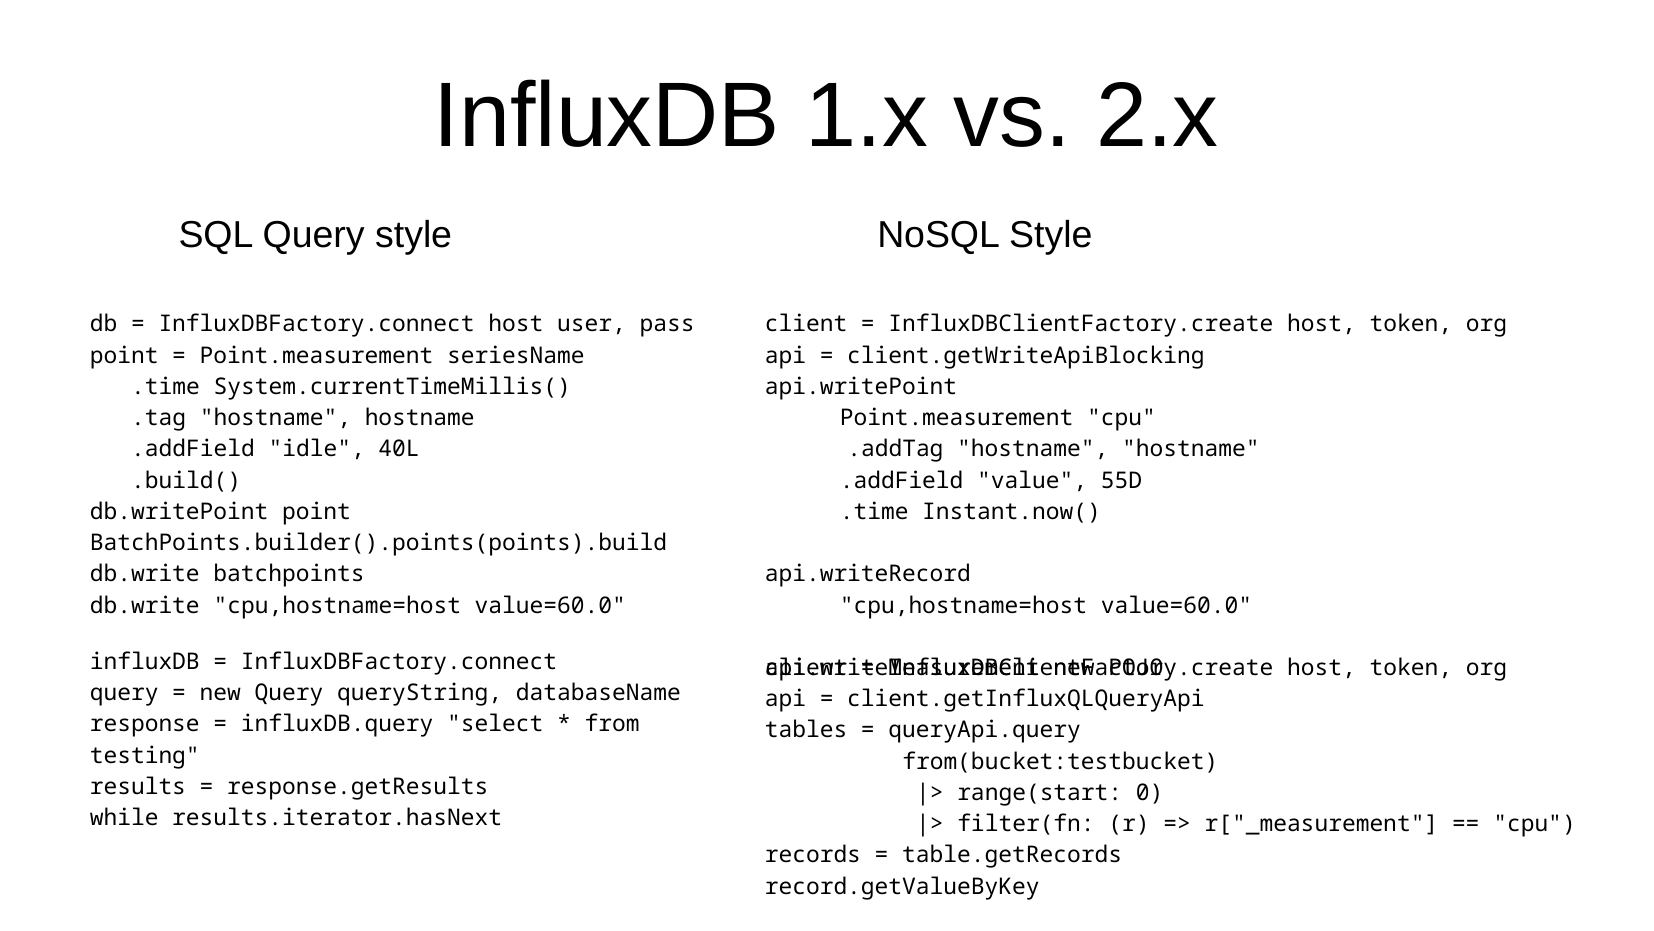

# InfluxDB 1.x vs. 2.x
SQL Query style
NoSQL Style
db = InfluxDBFactory.connect host user, pass
point = Point.measurement seriesName
 .time System.currentTimeMillis()
 .tag "hostname", hostname
 .addField "idle", 40L
 .build()
db.writePoint point
BatchPoints.builder().points(points).build
db.write batchpoints
db.write "cpu,hostname=host value=60.0"
client = InfluxDBClientFactory.create host, token, org
api = client.getWriteApiBlocking
api.writePoint
	Point.measurement "cpu"
 .addTag "hostname", "hostname"
	.addField "value", 55D
	.time Instant.now()
api.writeRecord
	"cpu,hostname=host value=60.0"
api.writeMeasurement new POJO
influxDB = InfluxDBFactory.connect
query = new Query queryString, databaseName
response = influxDB.query "select * from testing"
results = response.getResults
while results.iterator.hasNext
client = InfluxDBClientFactory.create host, token, org
api = client.getInfluxQLQueryApi
tables = queryApi.query
 from(bucket:testbucket)
 |> range(start: 0)
 |> filter(fn: (r) => r["_measurement"] == "cpu")
records = table.getRecords
record.getValueByKey